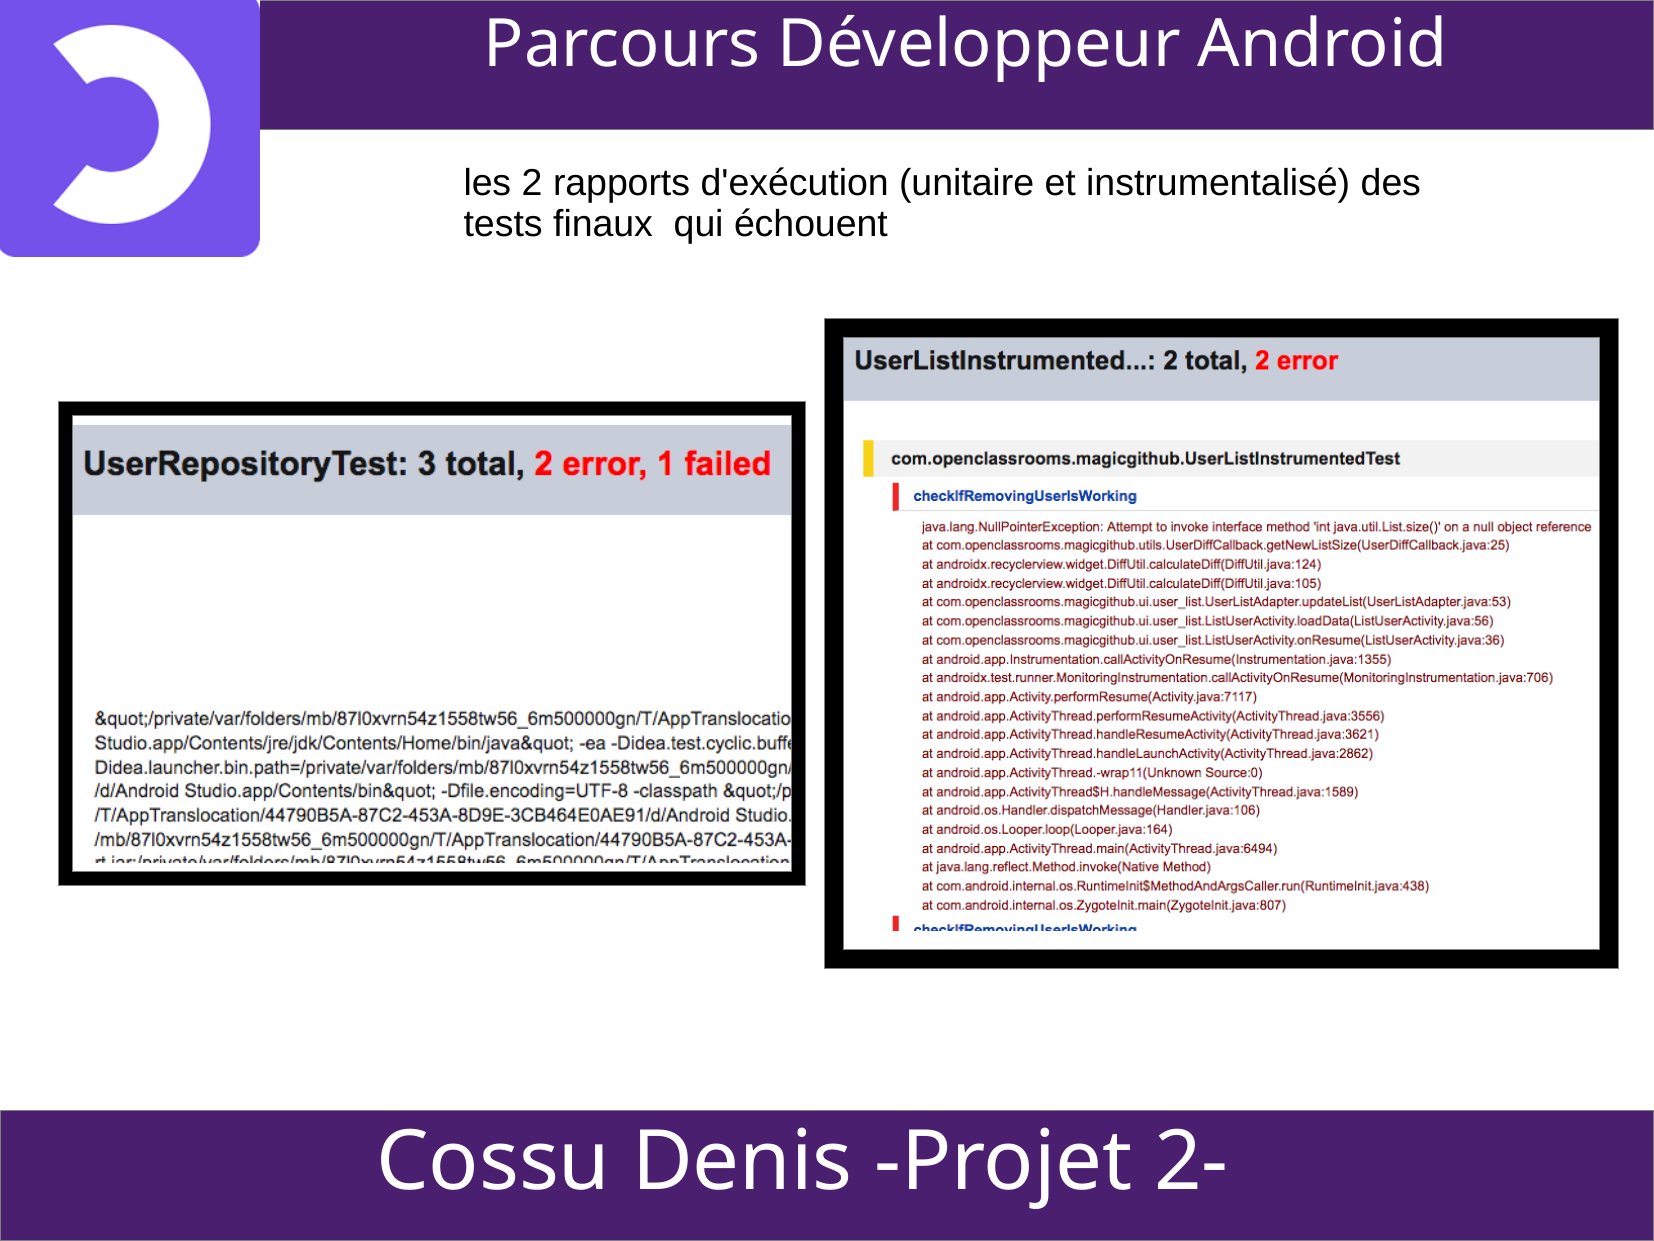

les 2 rapports d'exécution (unitaire et instrumentalisé) des tests finaux qui échouent